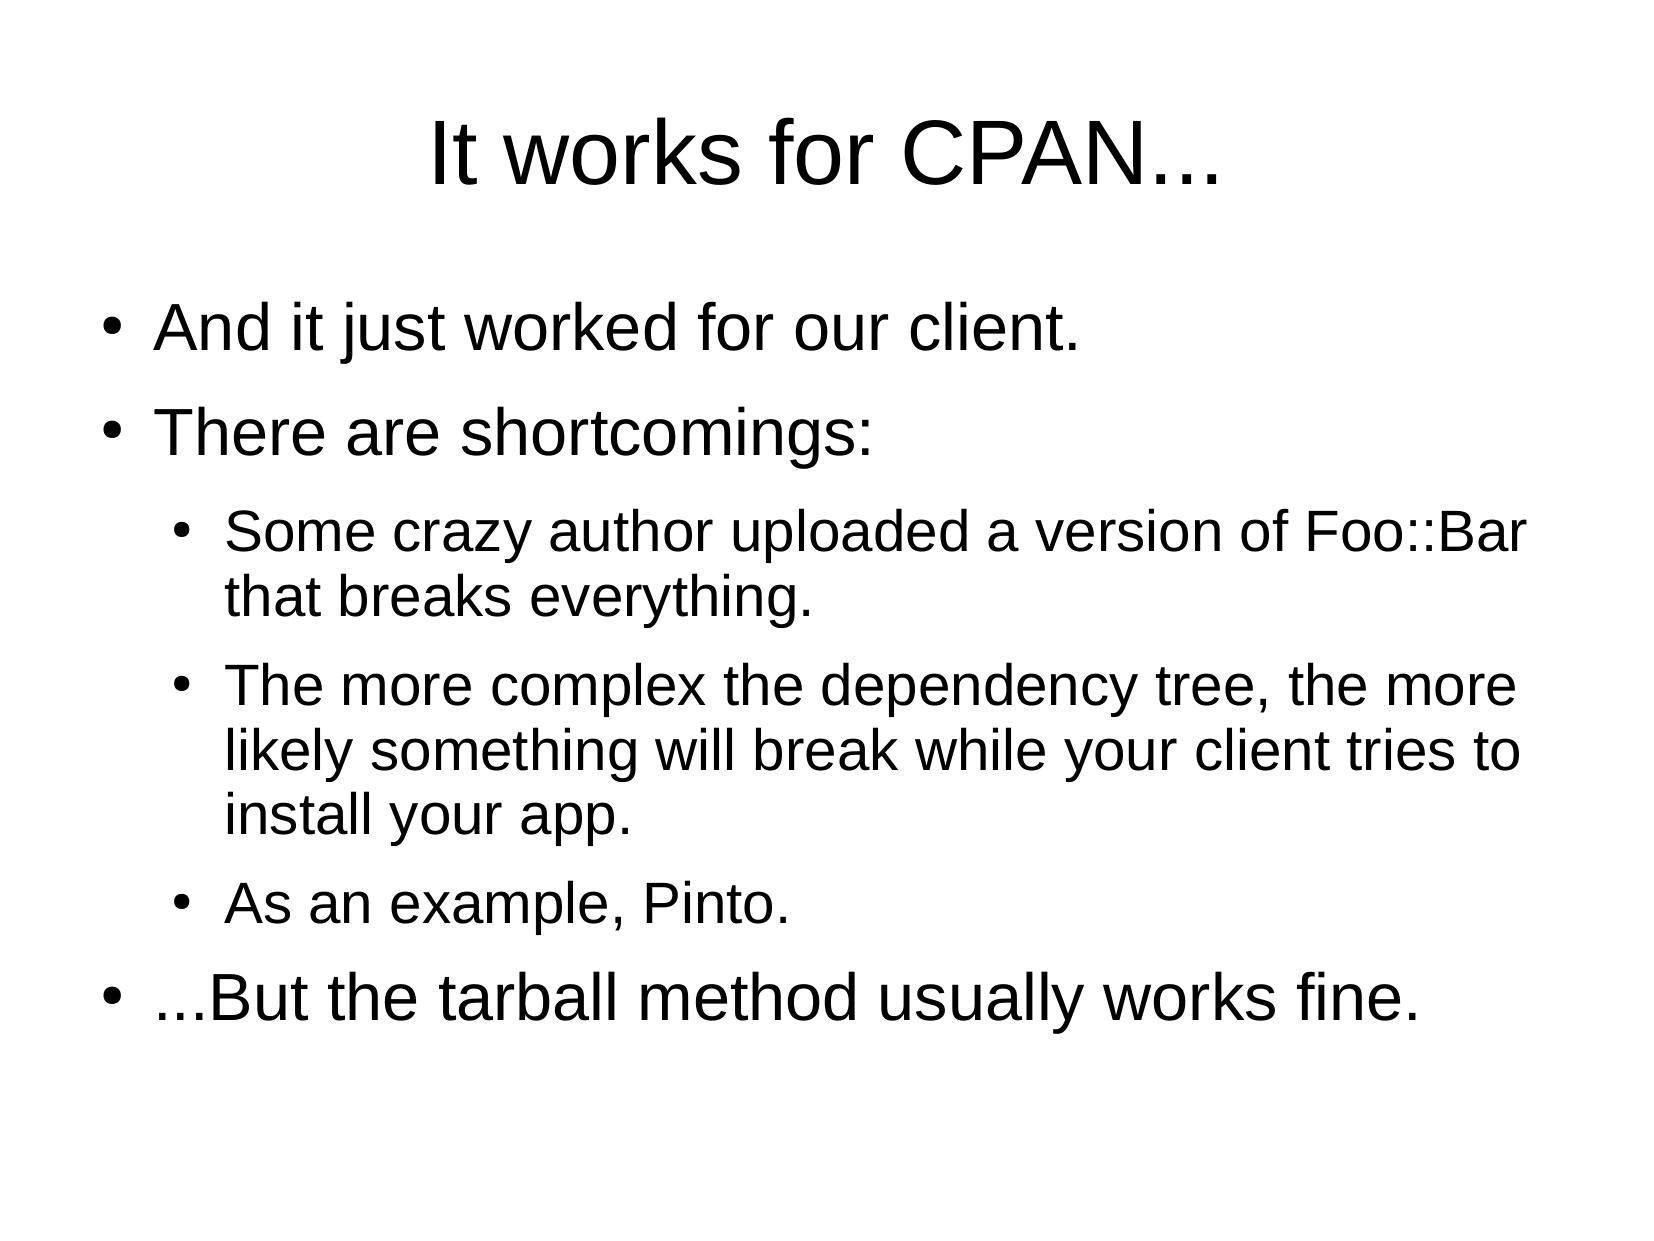

# It works for CPAN...
And it just worked for our client.
There are shortcomings:
Some crazy author uploaded a version of Foo::Bar that breaks everything.
The more complex the dependency tree, the more likely something will break while your client tries to install your app.
As an example, Pinto.
...But the tarball method usually works fine.